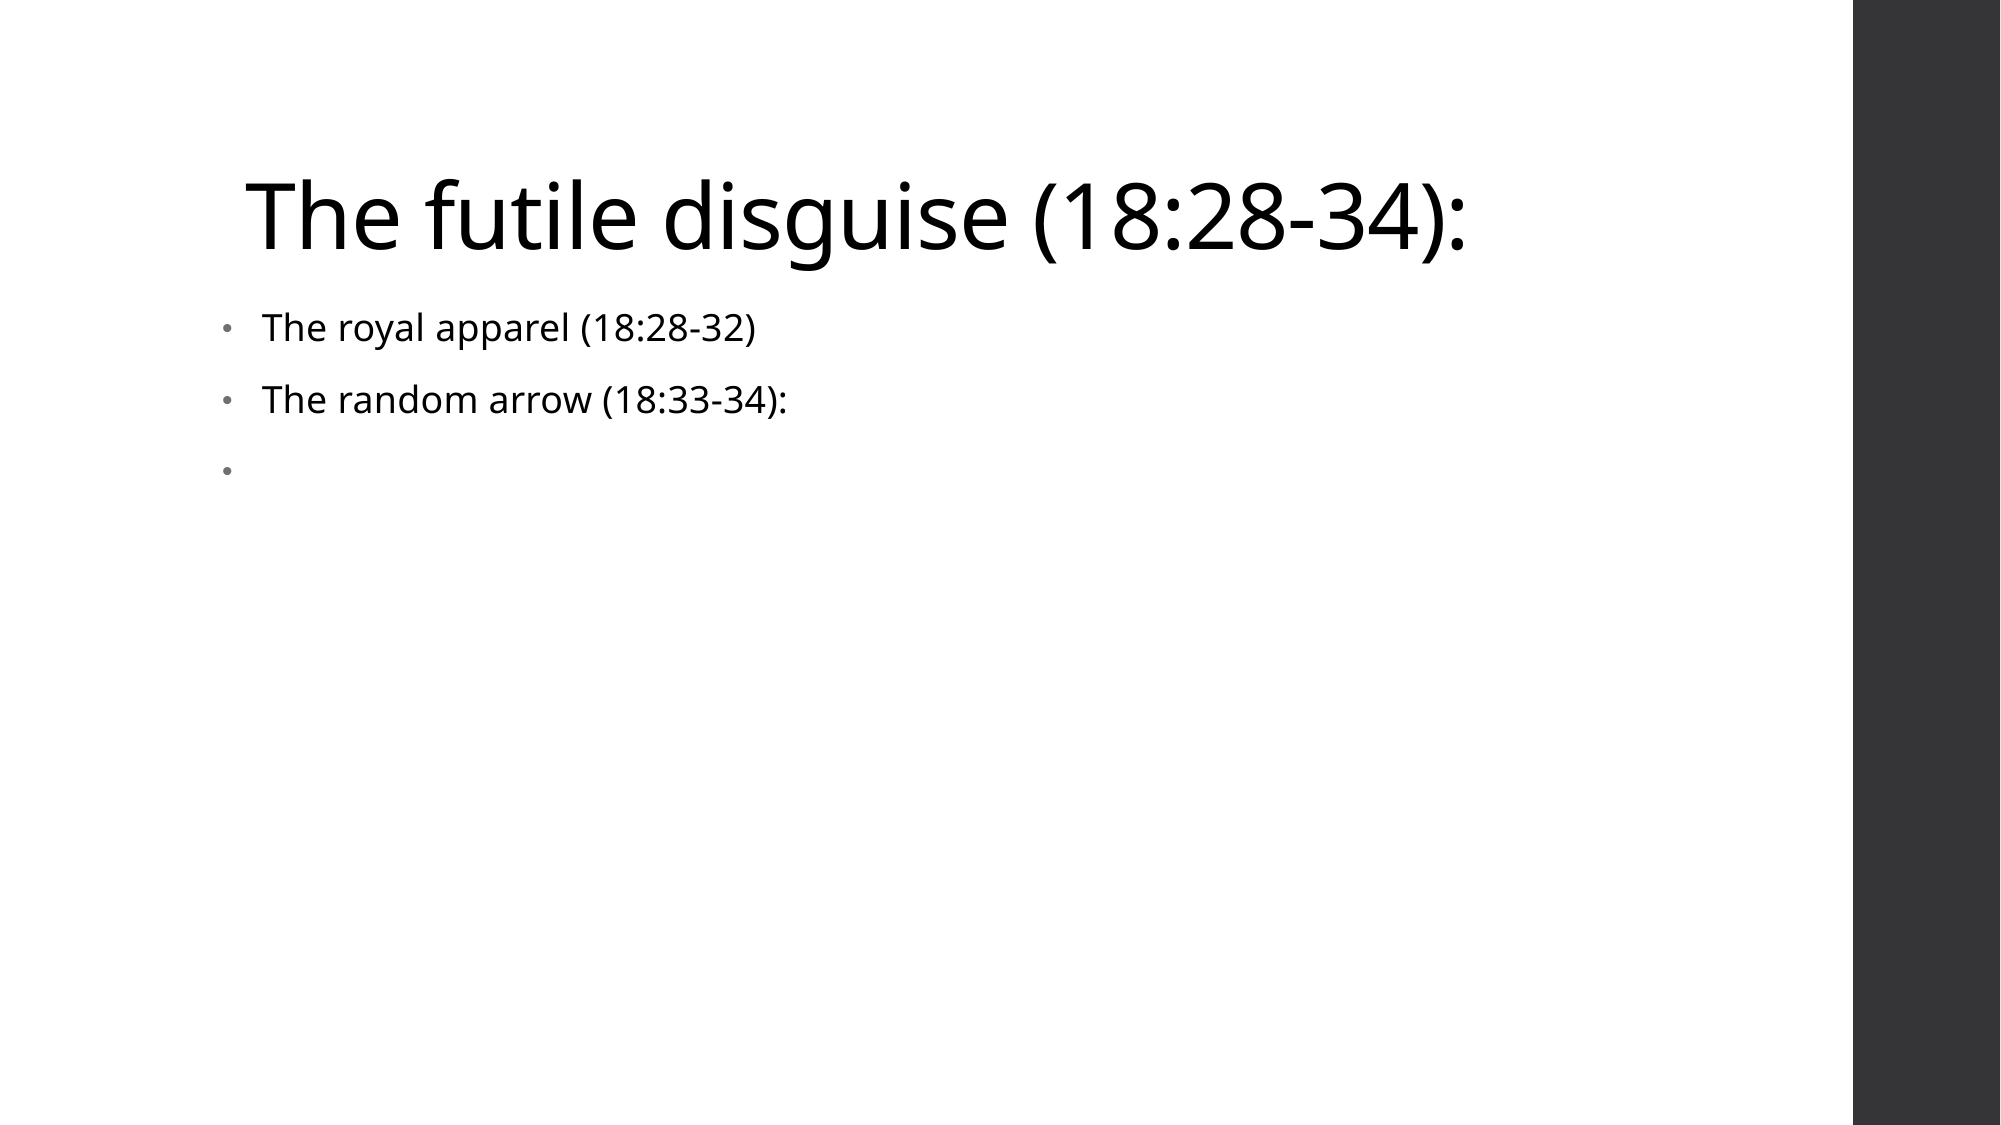

# The futile disguise (18:28-34):
 The royal apparel (18:28-32)
 The random arrow (18:33-34):